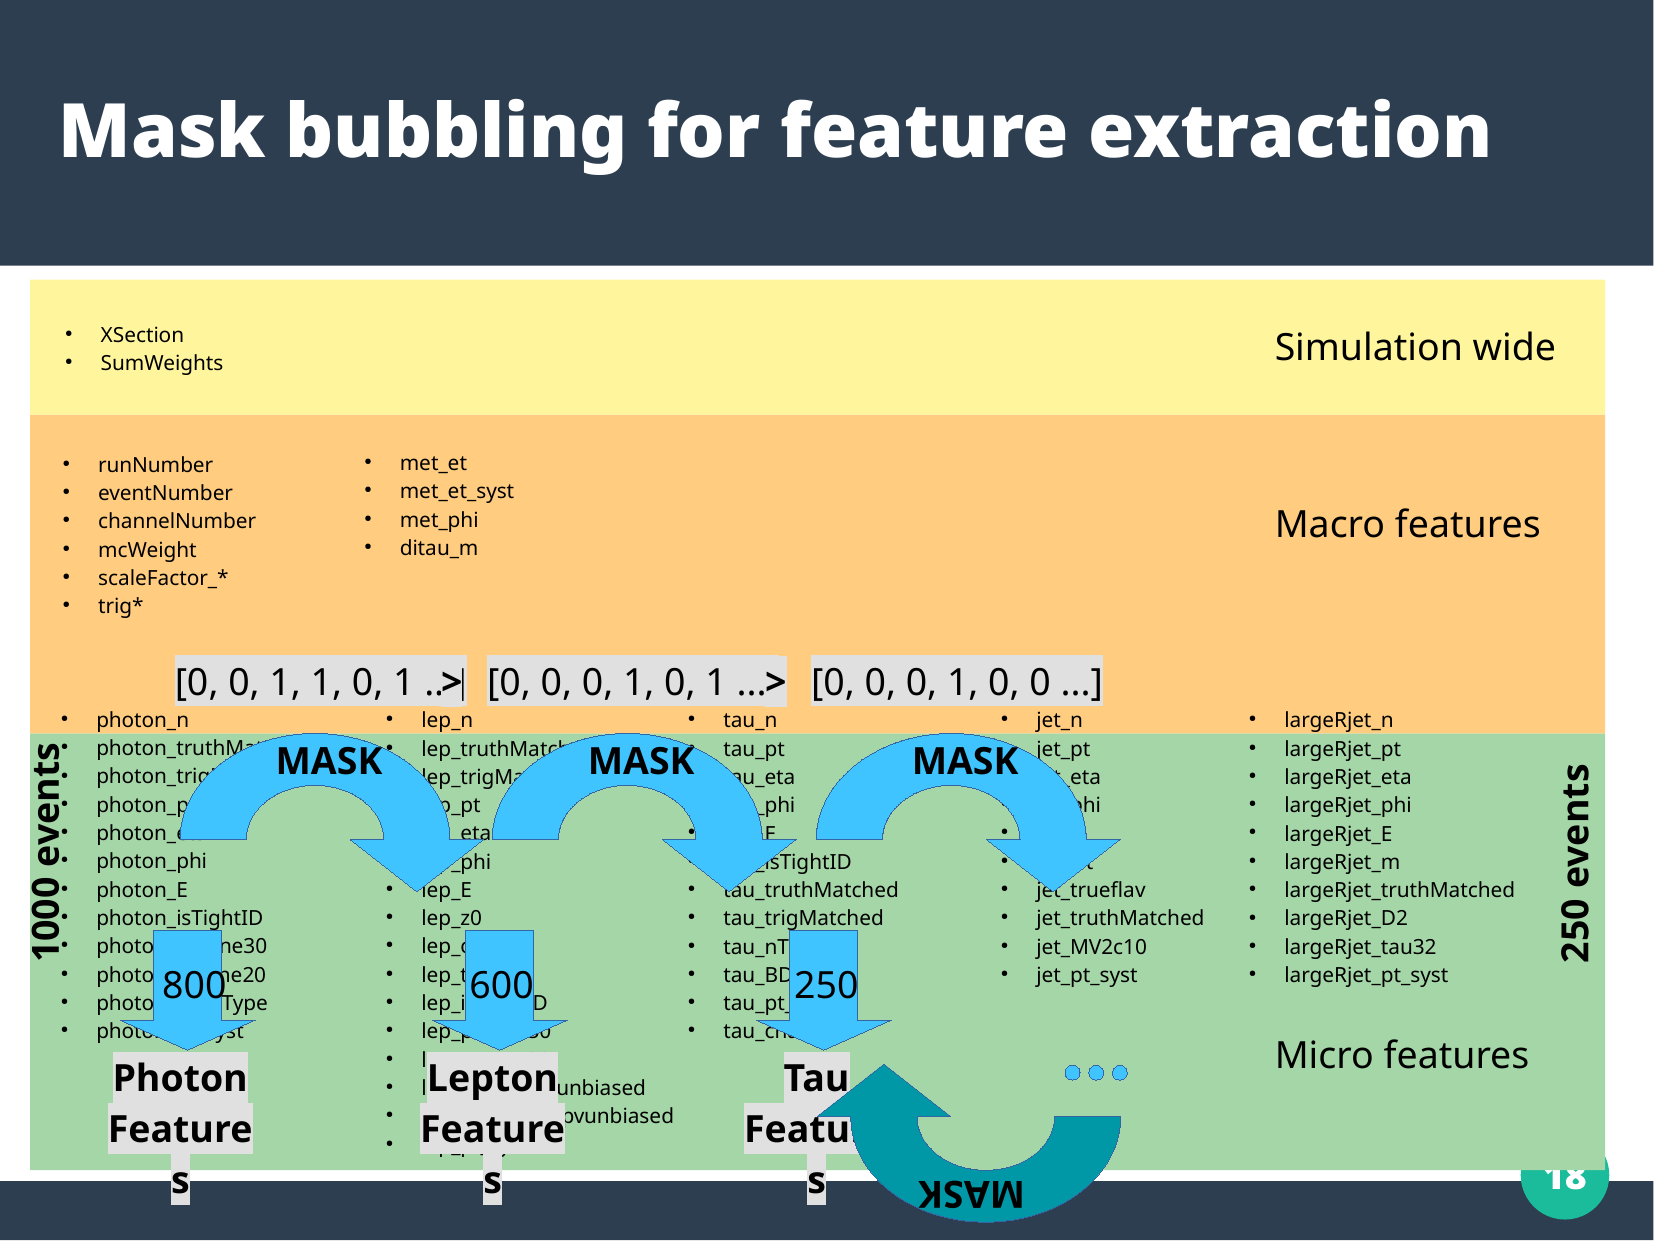

# Mask bubbling for feature extraction
XSection
SumWeights
Simulation wide
met_et
met_et_syst
met_phi
ditau_m
runNumber
eventNumber
channelNumber
mcWeight
scaleFactor_*
trig*
Macro features
[0, 0, 1, 1, 0, 1 ...]
[0, 0, 0, 1, 0, 1 ...]
[0, 0, 0, 1, 0, 0 ...]
>
>
photon_n
photon_truthMatched
photon_trigMatched
photon_pt
photon_eta
photon_phi
photon_E
photon_isTightID
photon_ptcone30
photon_etcone20
photon_convType
photon_pt_syst
lep_n
lep_truthMatched
lep_trigMatched
lep_pt
lep_eta
lep_phi
lep_E
lep_z0
lep_charge
lep_type
lep_isTightID
lep_ptcone30
lep_etcone20
lep_trackd0pvunbiased
lep_tracksigd0pvunbiased
lep_pt_syst
tau_n
tau_pt
tau_eta
tau_phi
tau_E
tau_isTightID
tau_truthMatched
tau_trigMatched
tau_nTracks
tau_BDTid
tau_pt_syst
tau_charge
jet_n
jet_pt
jet_eta
jet_phi
jet_E
jet_jvt
jet_trueflav
jet_truthMatched
jet_MV2c10
jet_pt_syst
largeRjet_n
largeRjet_pt
largeRjet_eta
largeRjet_phi
largeRjet_E
largeRjet_m
largeRjet_truthMatched
largeRjet_D2
largeRjet_tau32
largeRjet_pt_syst
MASK
MASK
MASK
1000 events
250 events
800
600
250
Micro features
Photon Features
Lepton Features
Tau Features
18
MASK